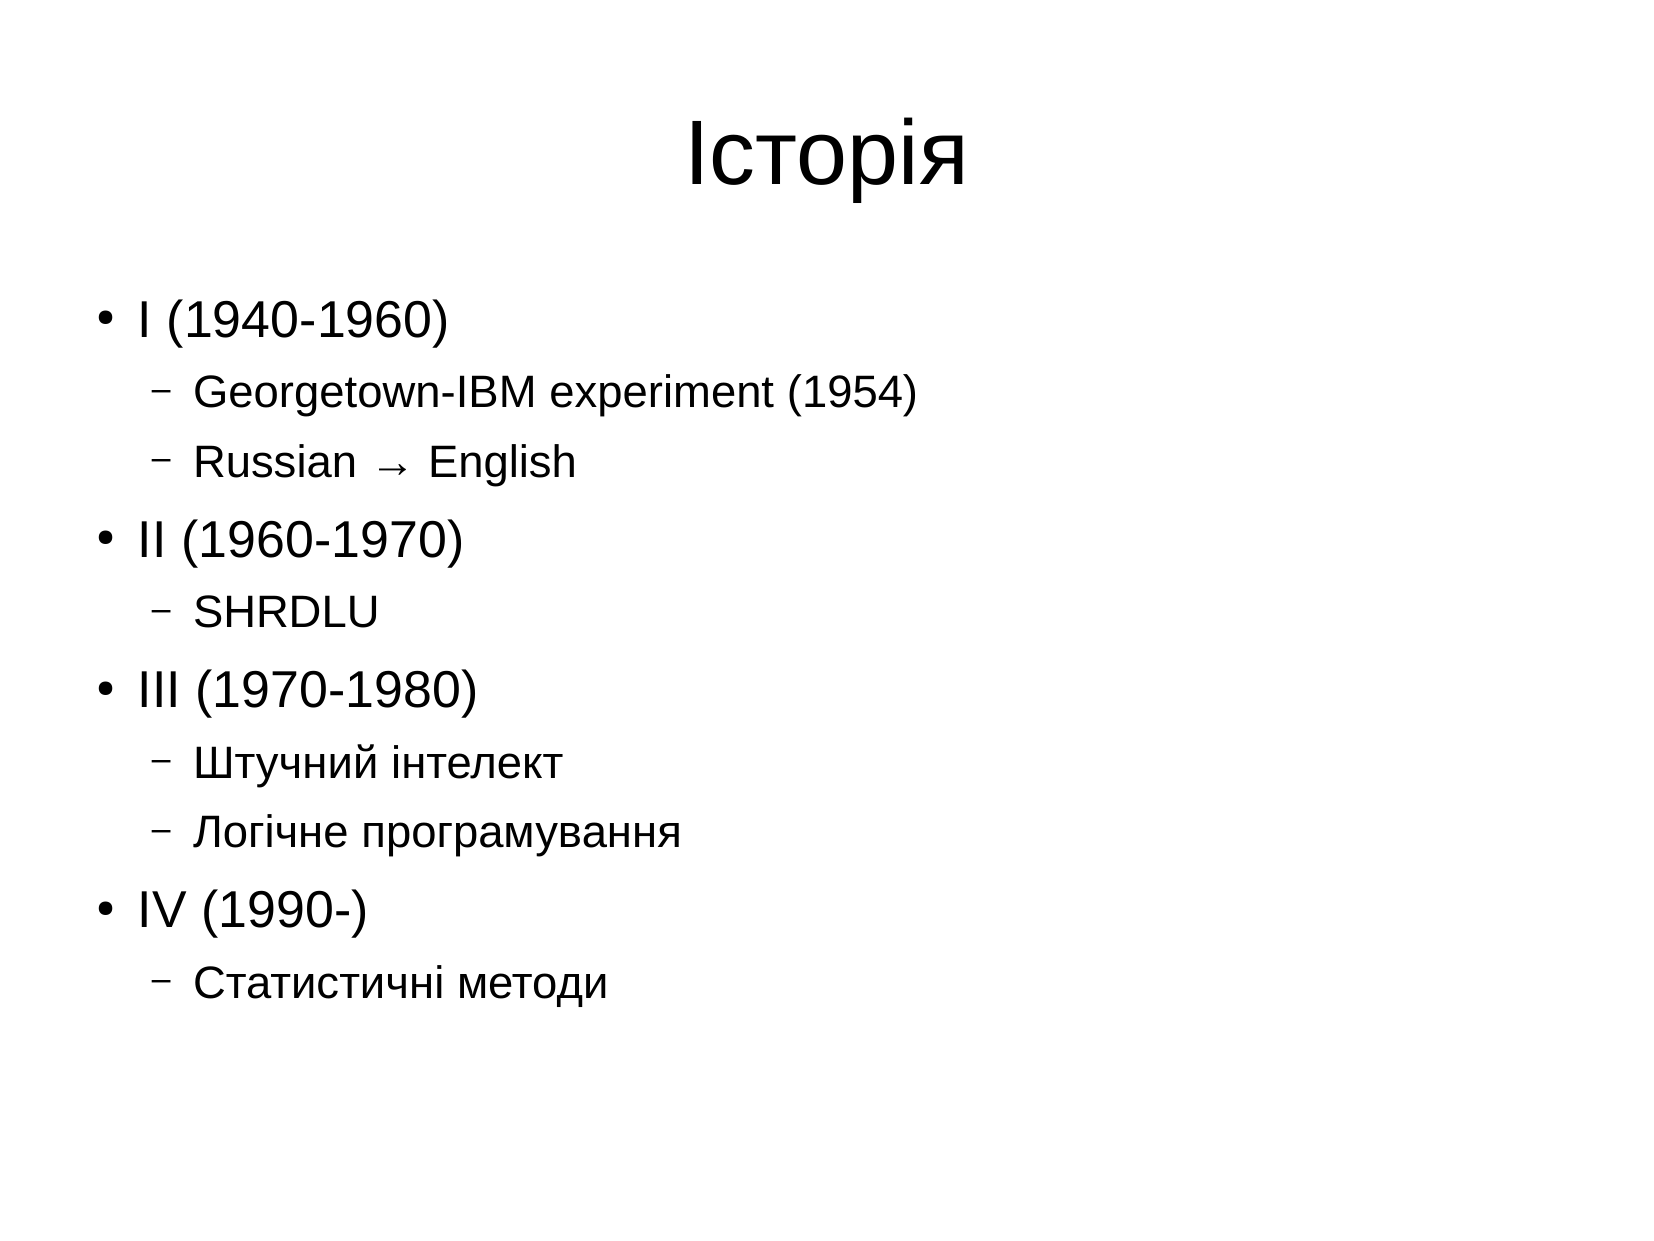

# Історія
I (1940-1960)
Georgetown-IBM experiment (1954)
Russian → English
II (1960-1970)
SHRDLU
III (1970-1980)
Штучний інтелект
Логічне програмування
IV (1990-)
Статистичні методи